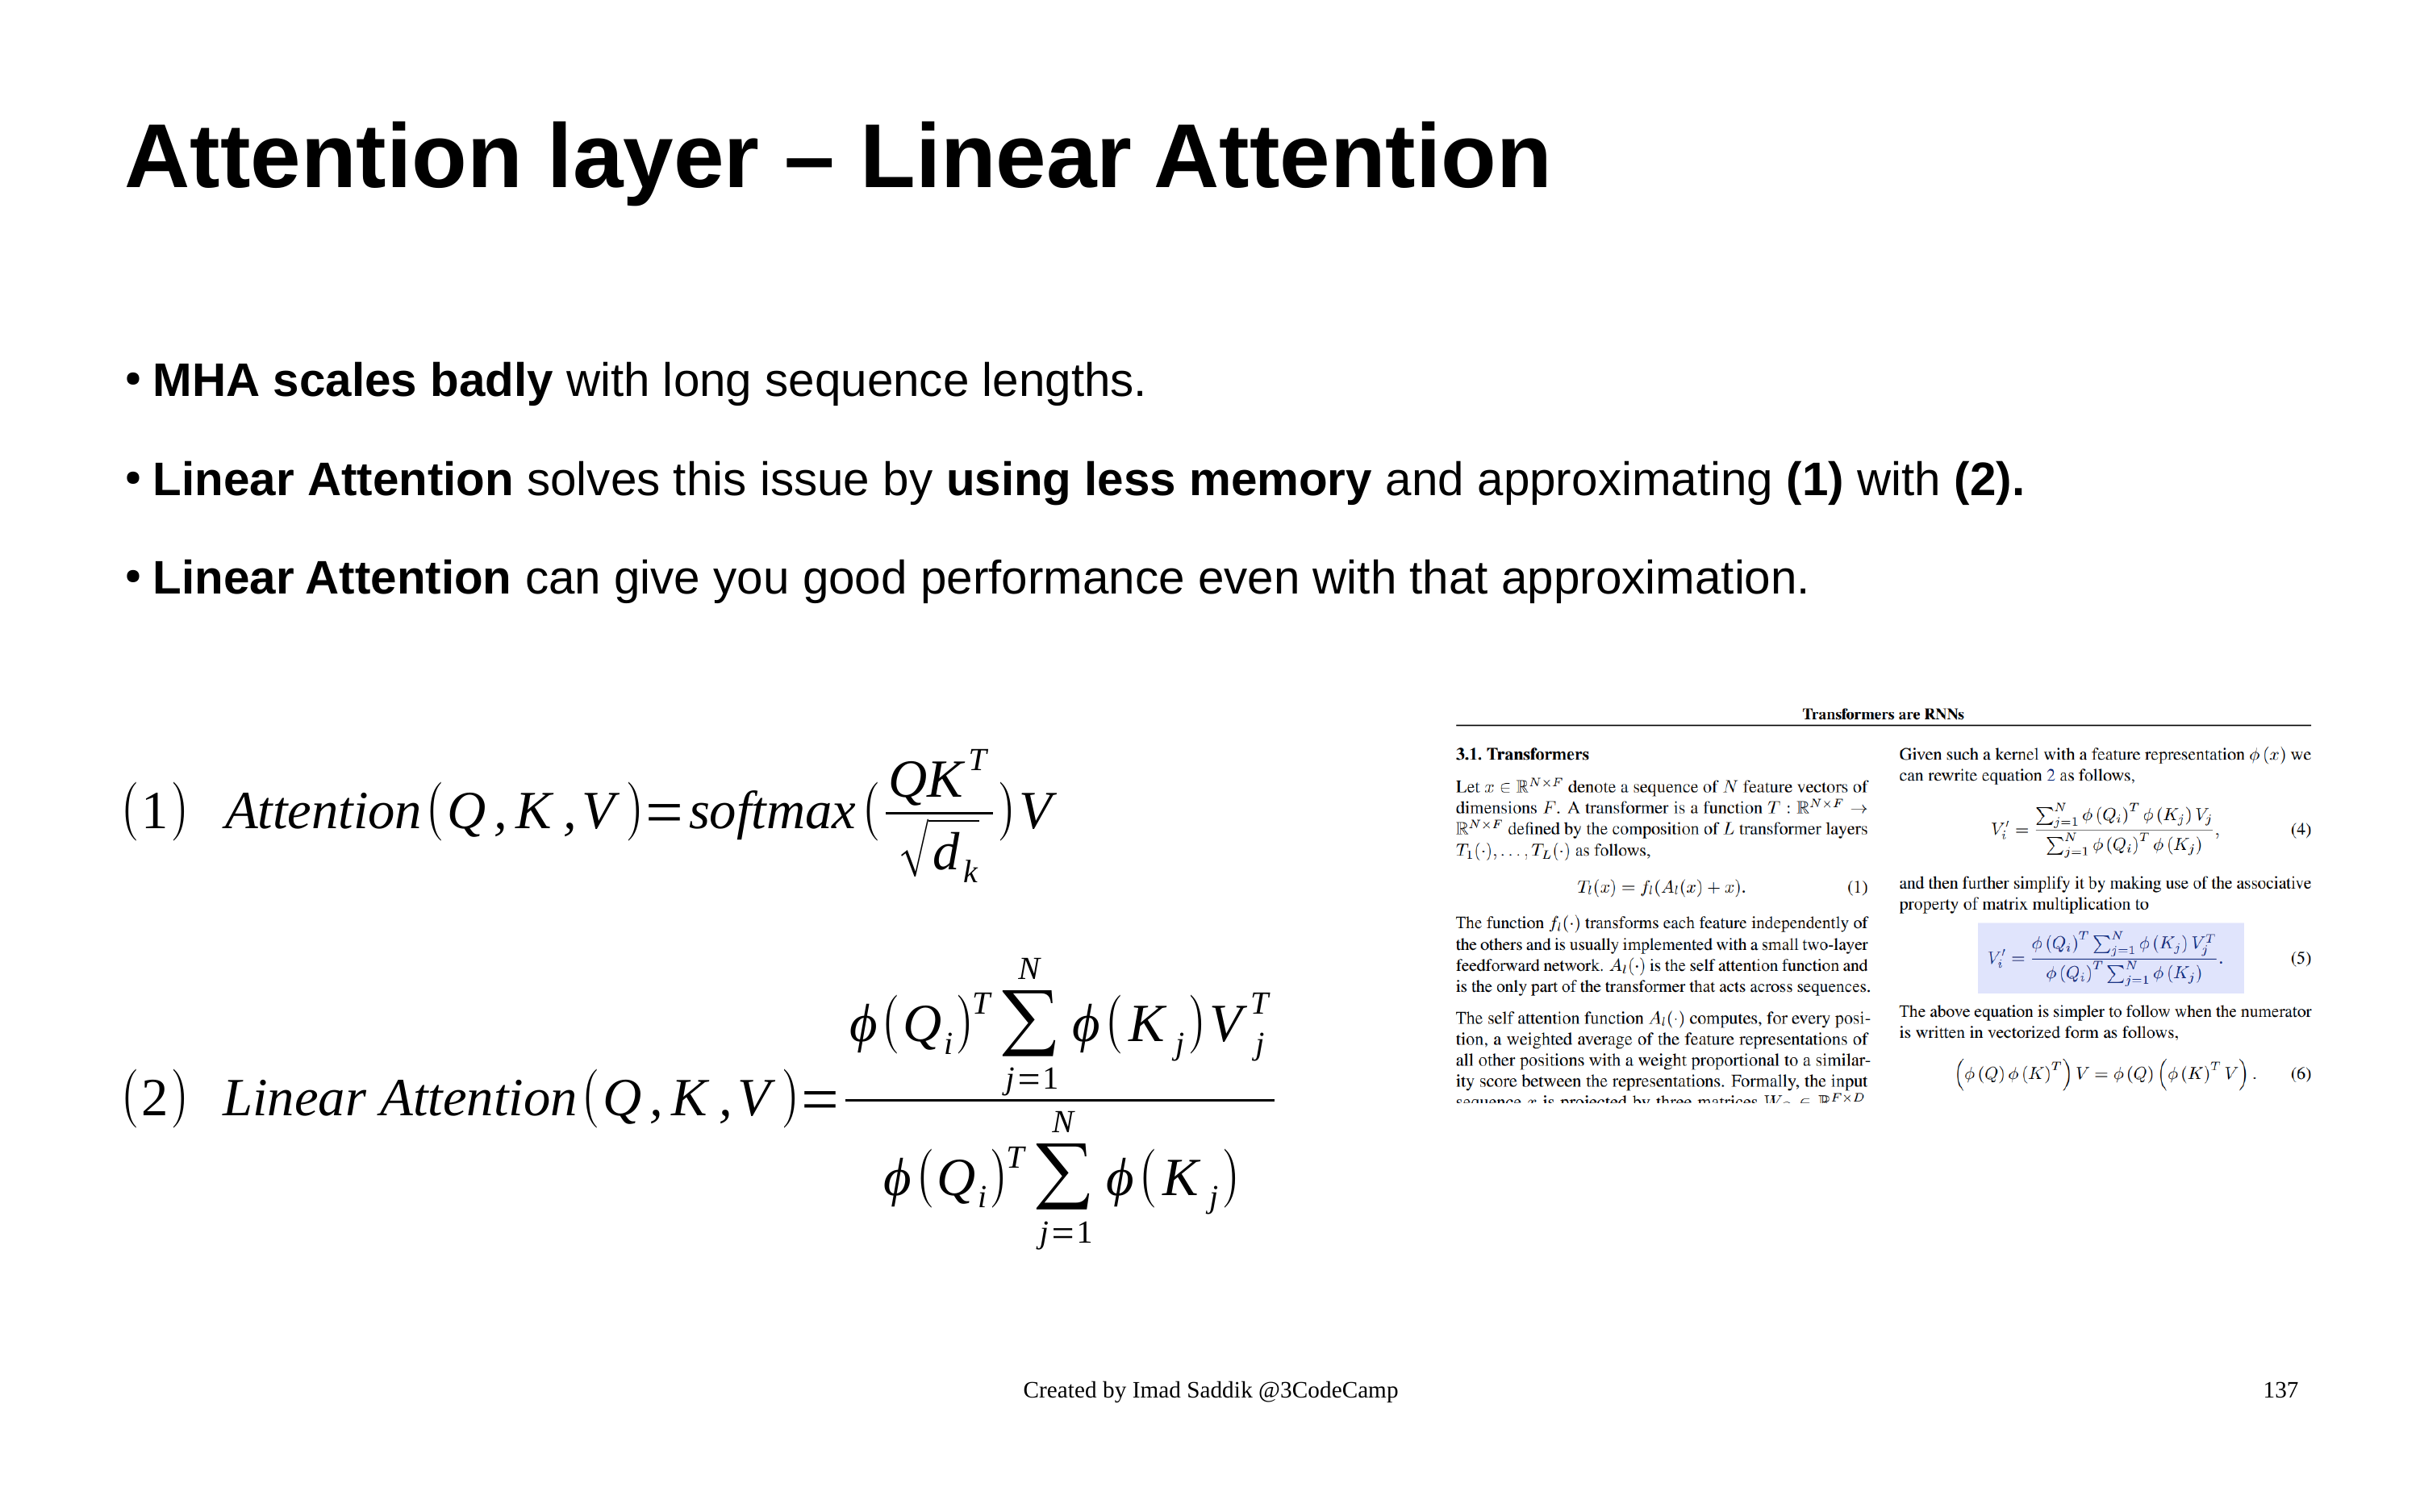

Attention layer – Linear Attention
MHA scales badly with long sequence lengths.
Linear Attention solves this issue by using less memory and approximating (1) with (2).
Linear Attention can give you good performance even with that approximation.
Created by Imad Saddik @3CodeCamp
137